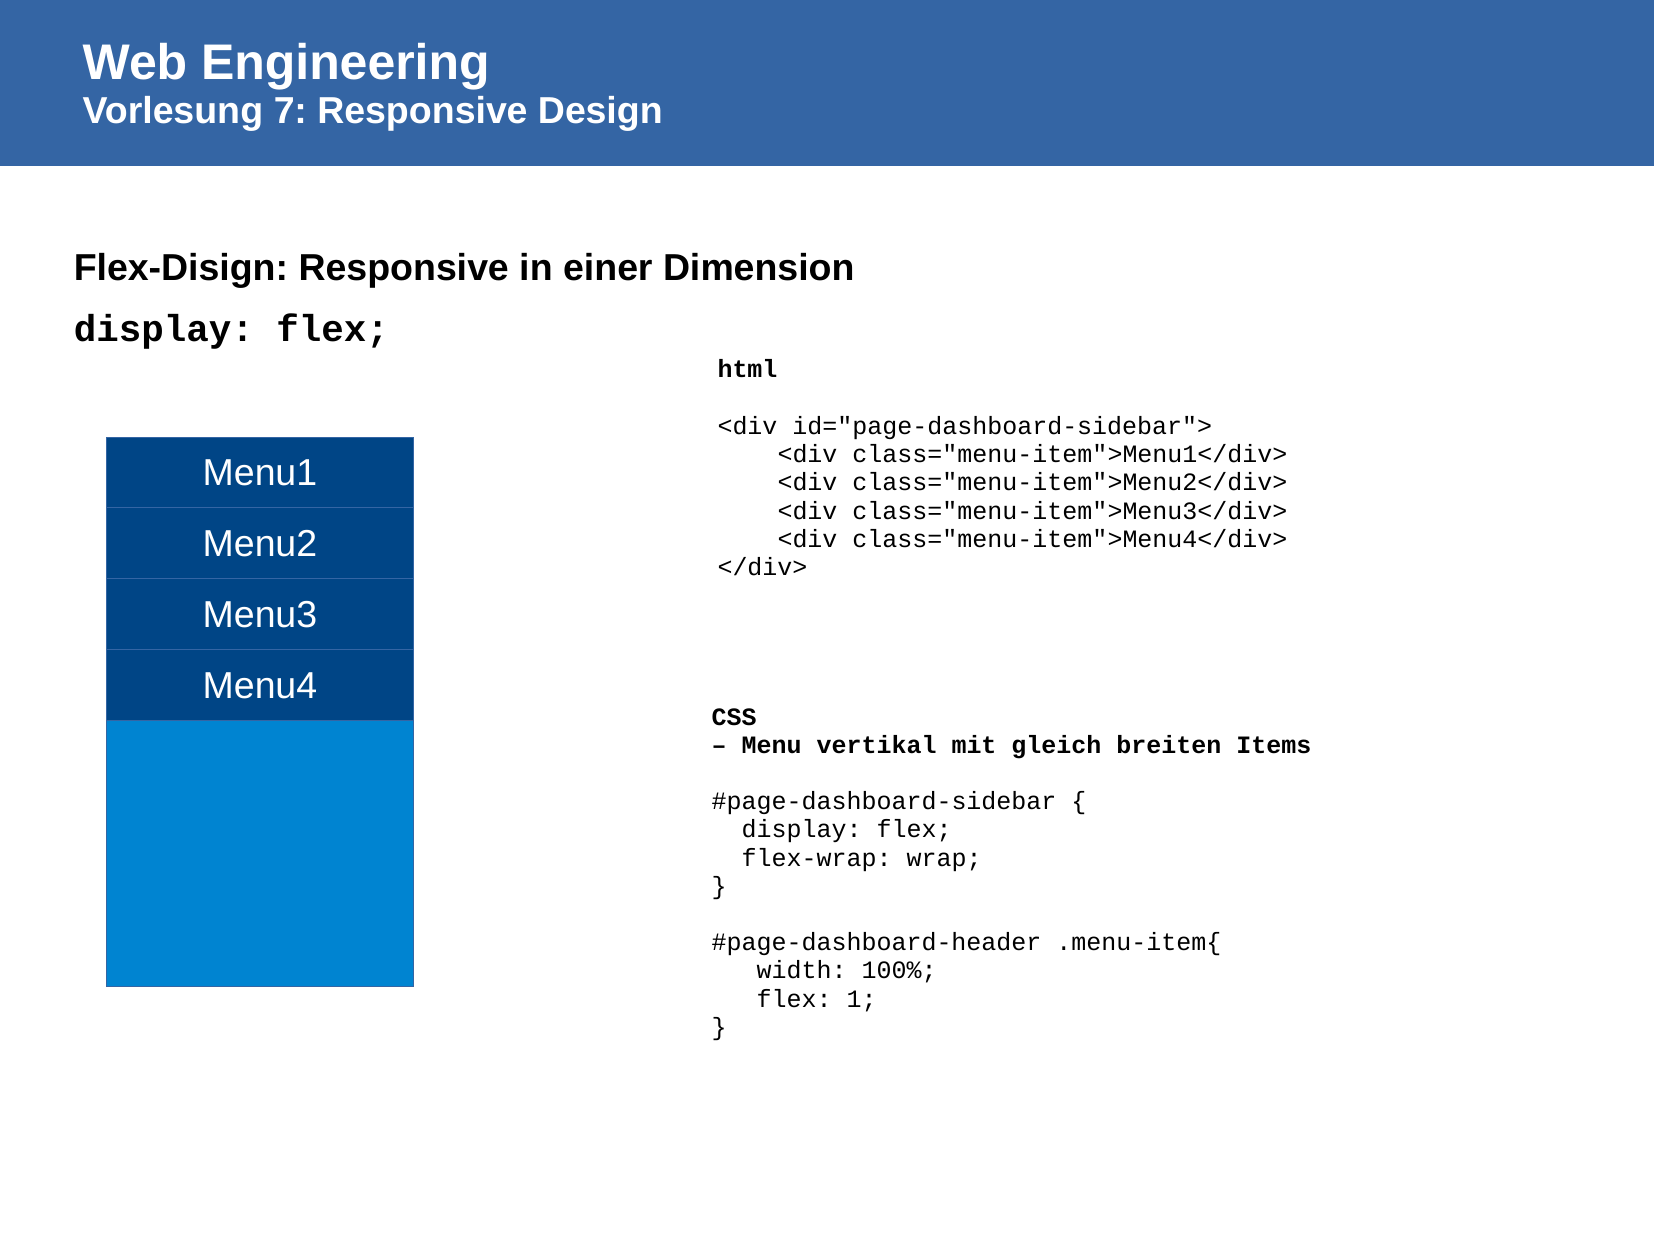

# Web Engineering Vorlesung 7: Responsive Design
Flex-Disign: Responsive in einer Dimension
display: flex;
html
<div id="page-dashboard-sidebar">
 <div class="menu-item">Menu1</div>
 <div class="menu-item">Menu2</div>
 <div class="menu-item">Menu3</div>
 <div class="menu-item">Menu4</div>
</div>
Menu1
Menu2
Menu3
Menu4
CSS
– Menu vertikal mit gleich breiten Items
#page-dashboard-sidebar {
 display: flex;
 flex-wrap: wrap;
}
#page-dashboard-header .menu-item{
 width: 100%;
 flex: 1;
}